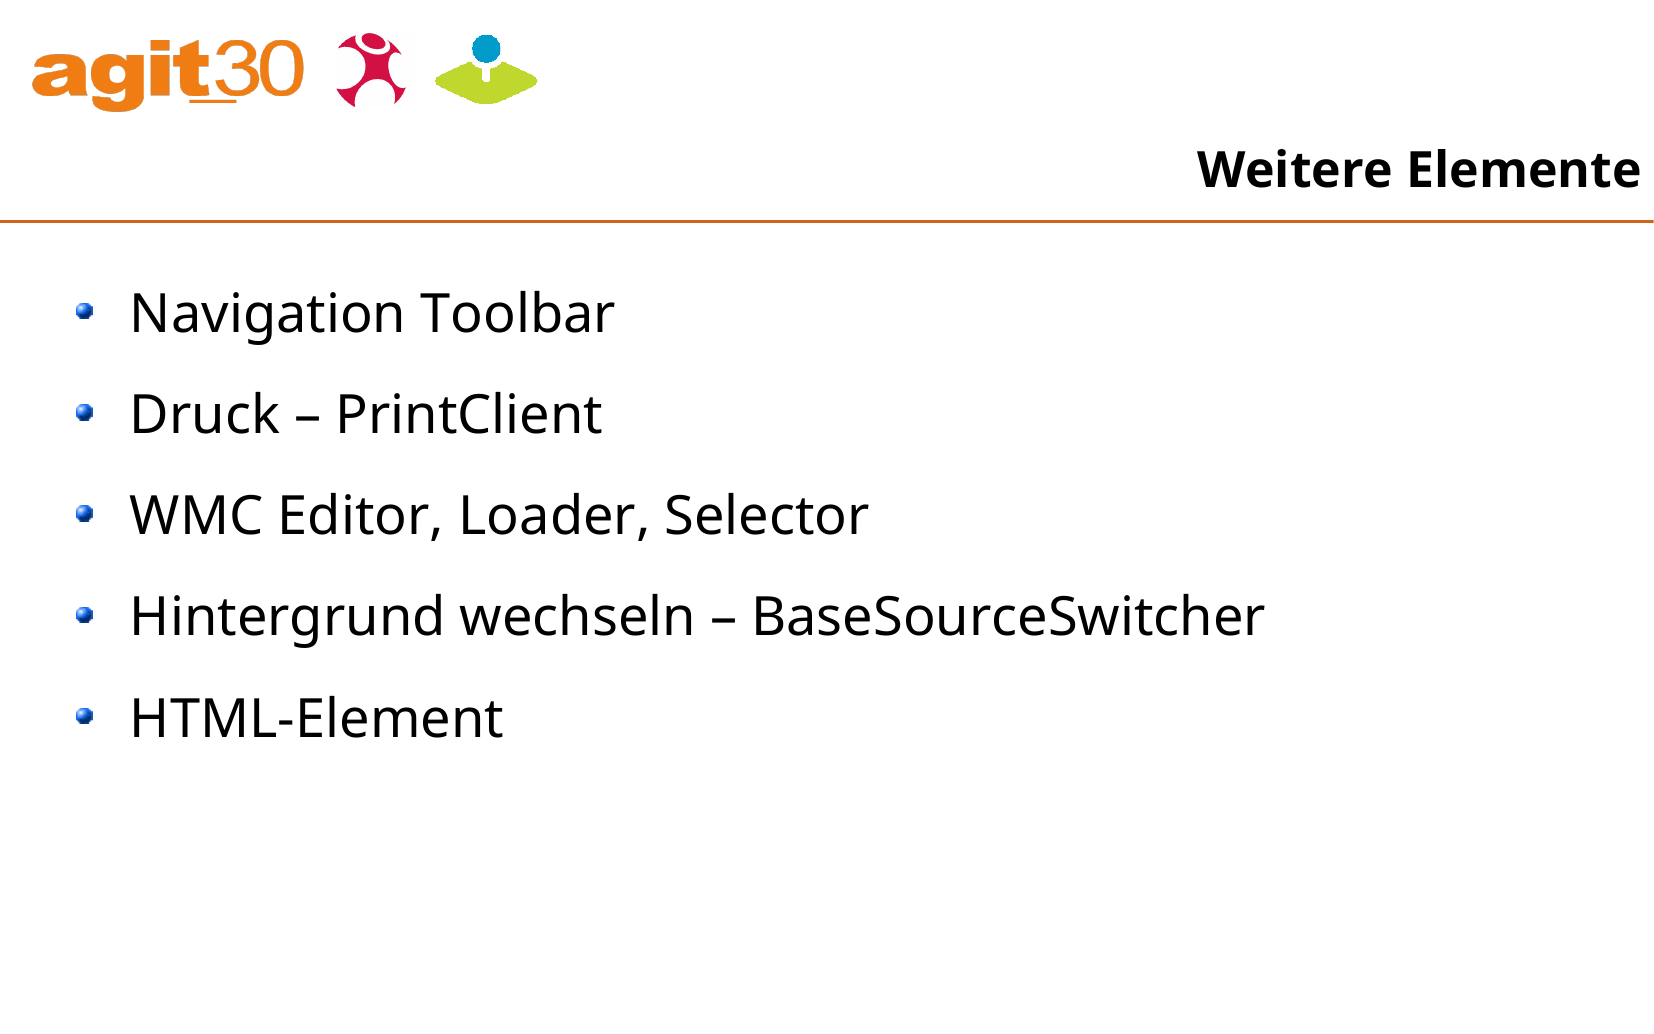

# Weitere Elemente
Navigation Toolbar
Druck – PrintClient
WMC Editor, Loader, Selector
Hintergrund wechseln – BaseSourceSwitcher
HTML-Element